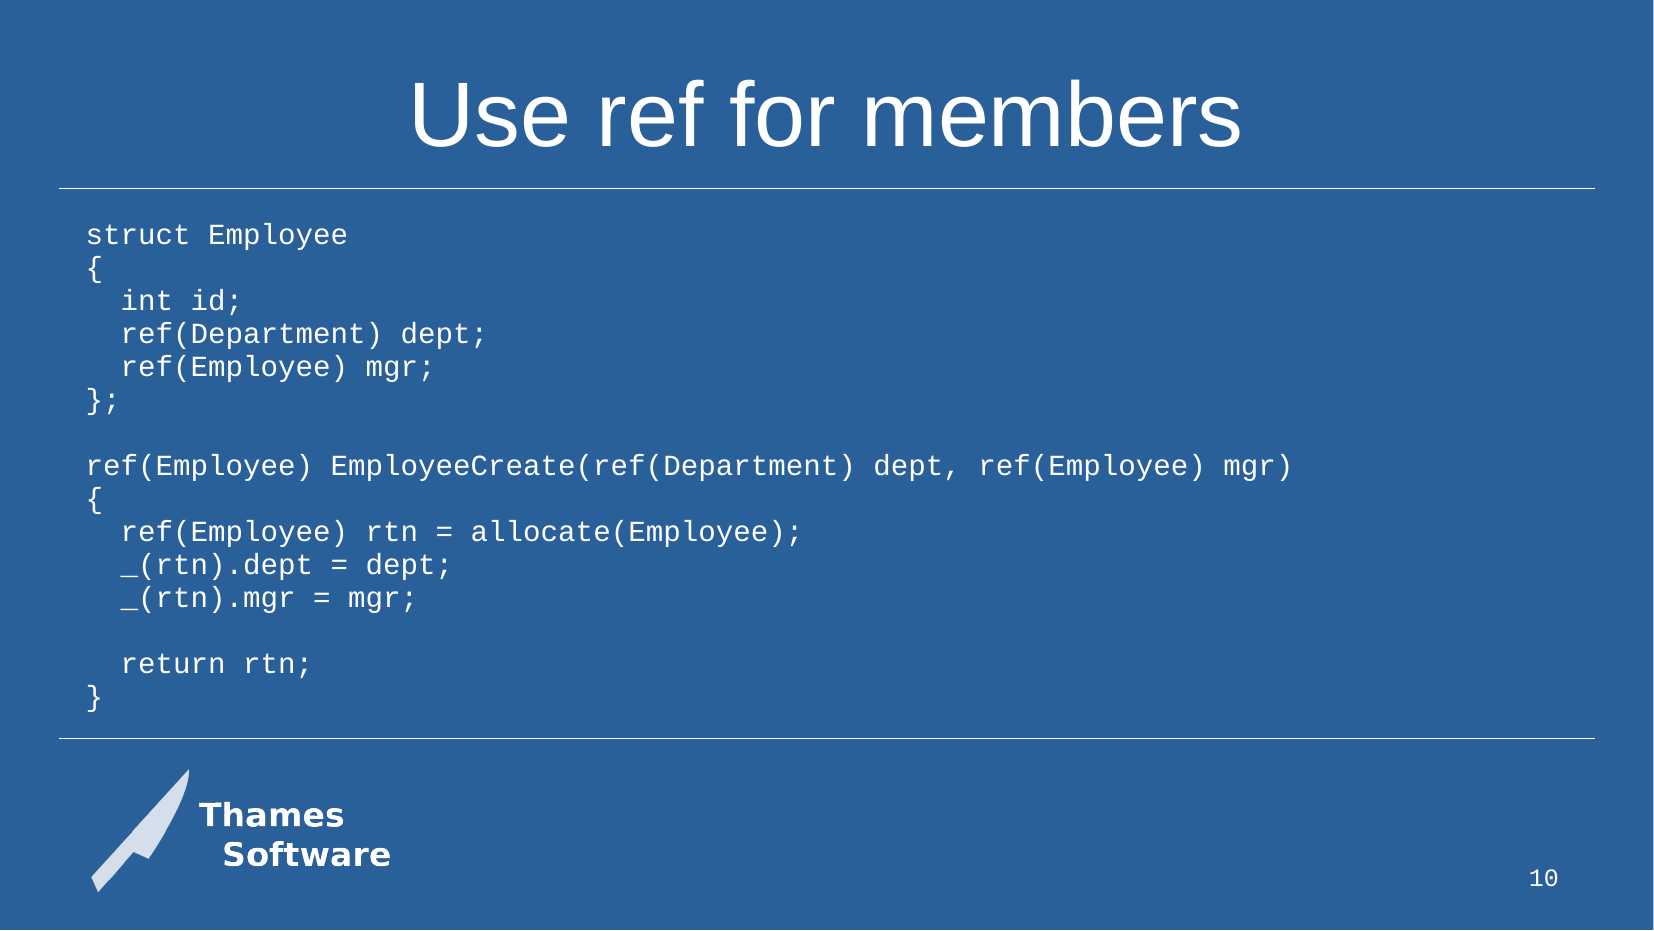

# Use ref for members
struct Employee
{
 int id;
 ref(Department) dept;
 ref(Employee) mgr;
};
ref(Employee) EmployeeCreate(ref(Department) dept, ref(Employee) mgr)
{
 ref(Employee) rtn = allocate(Employee);
 _(rtn).dept = dept;
 _(rtn).mgr = mgr;
 return rtn;
}